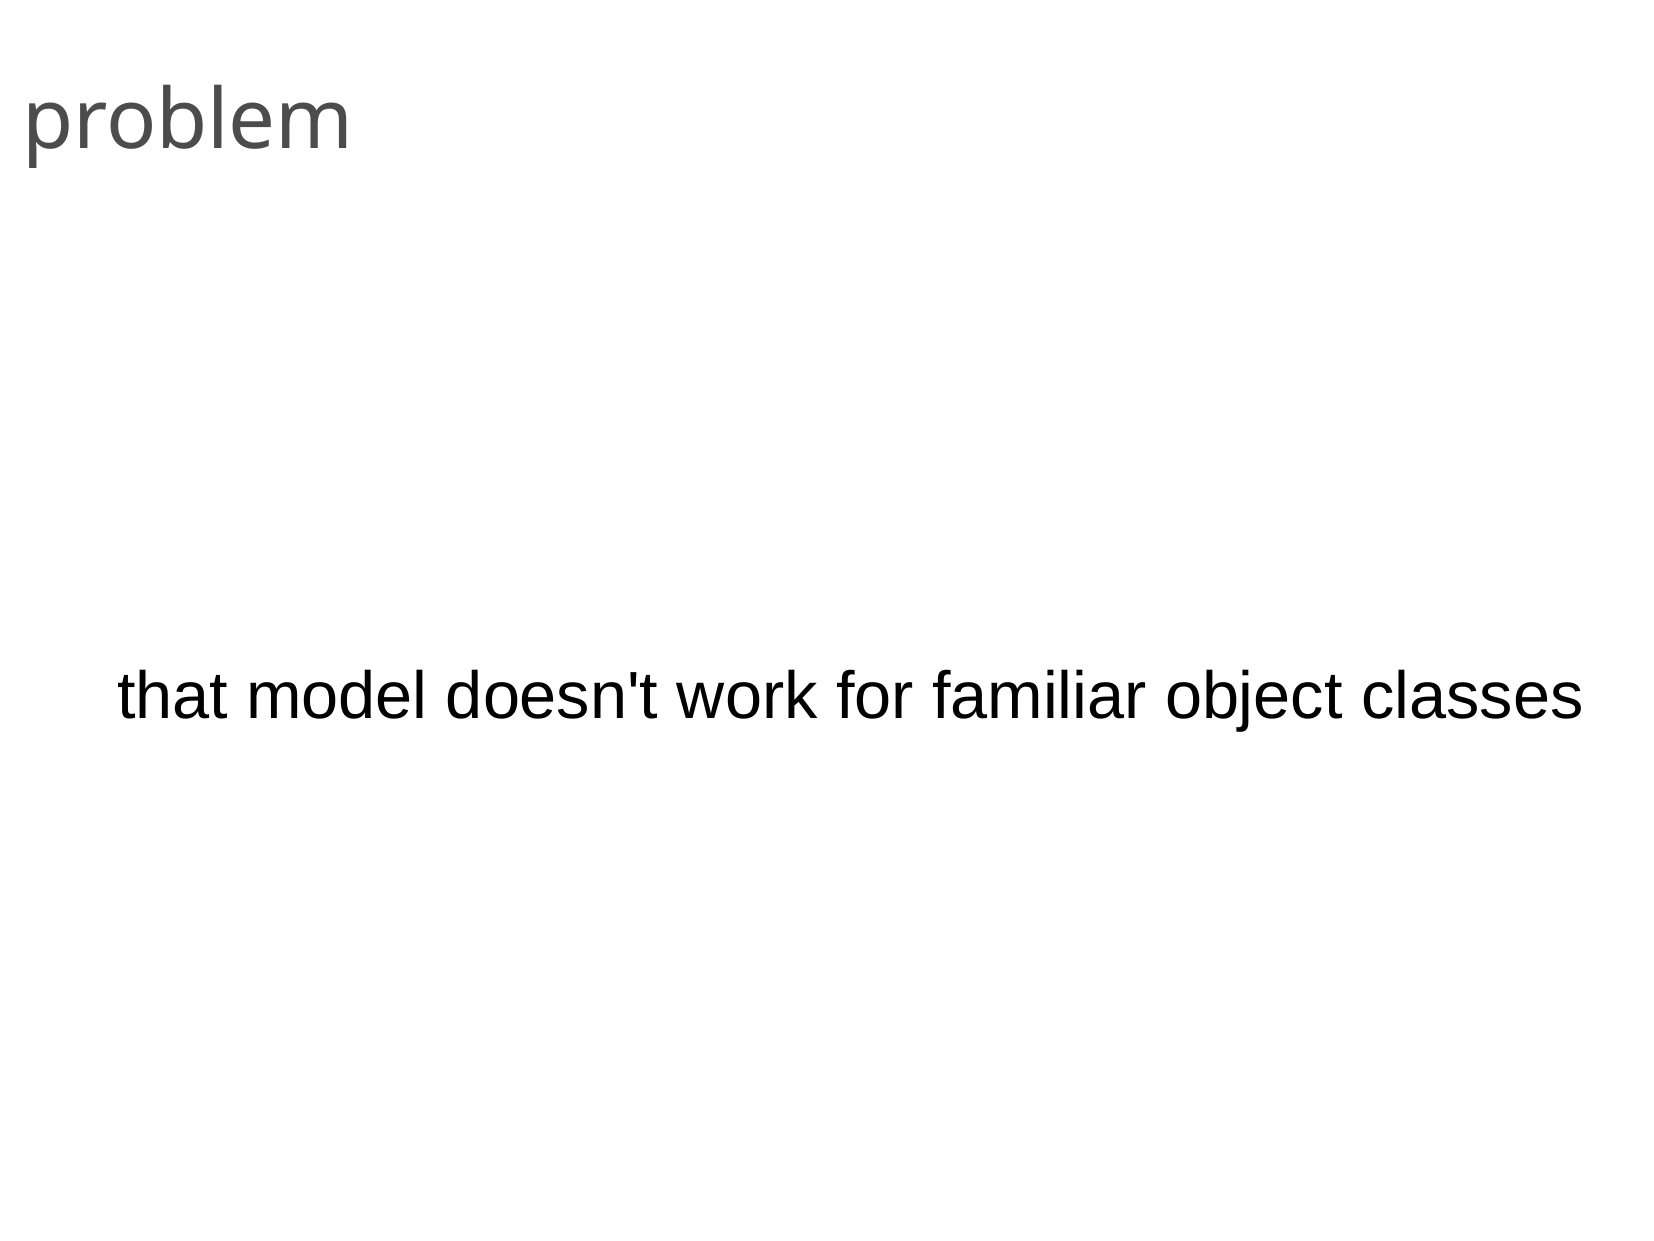

# problem
that model doesn't work for familiar object classes